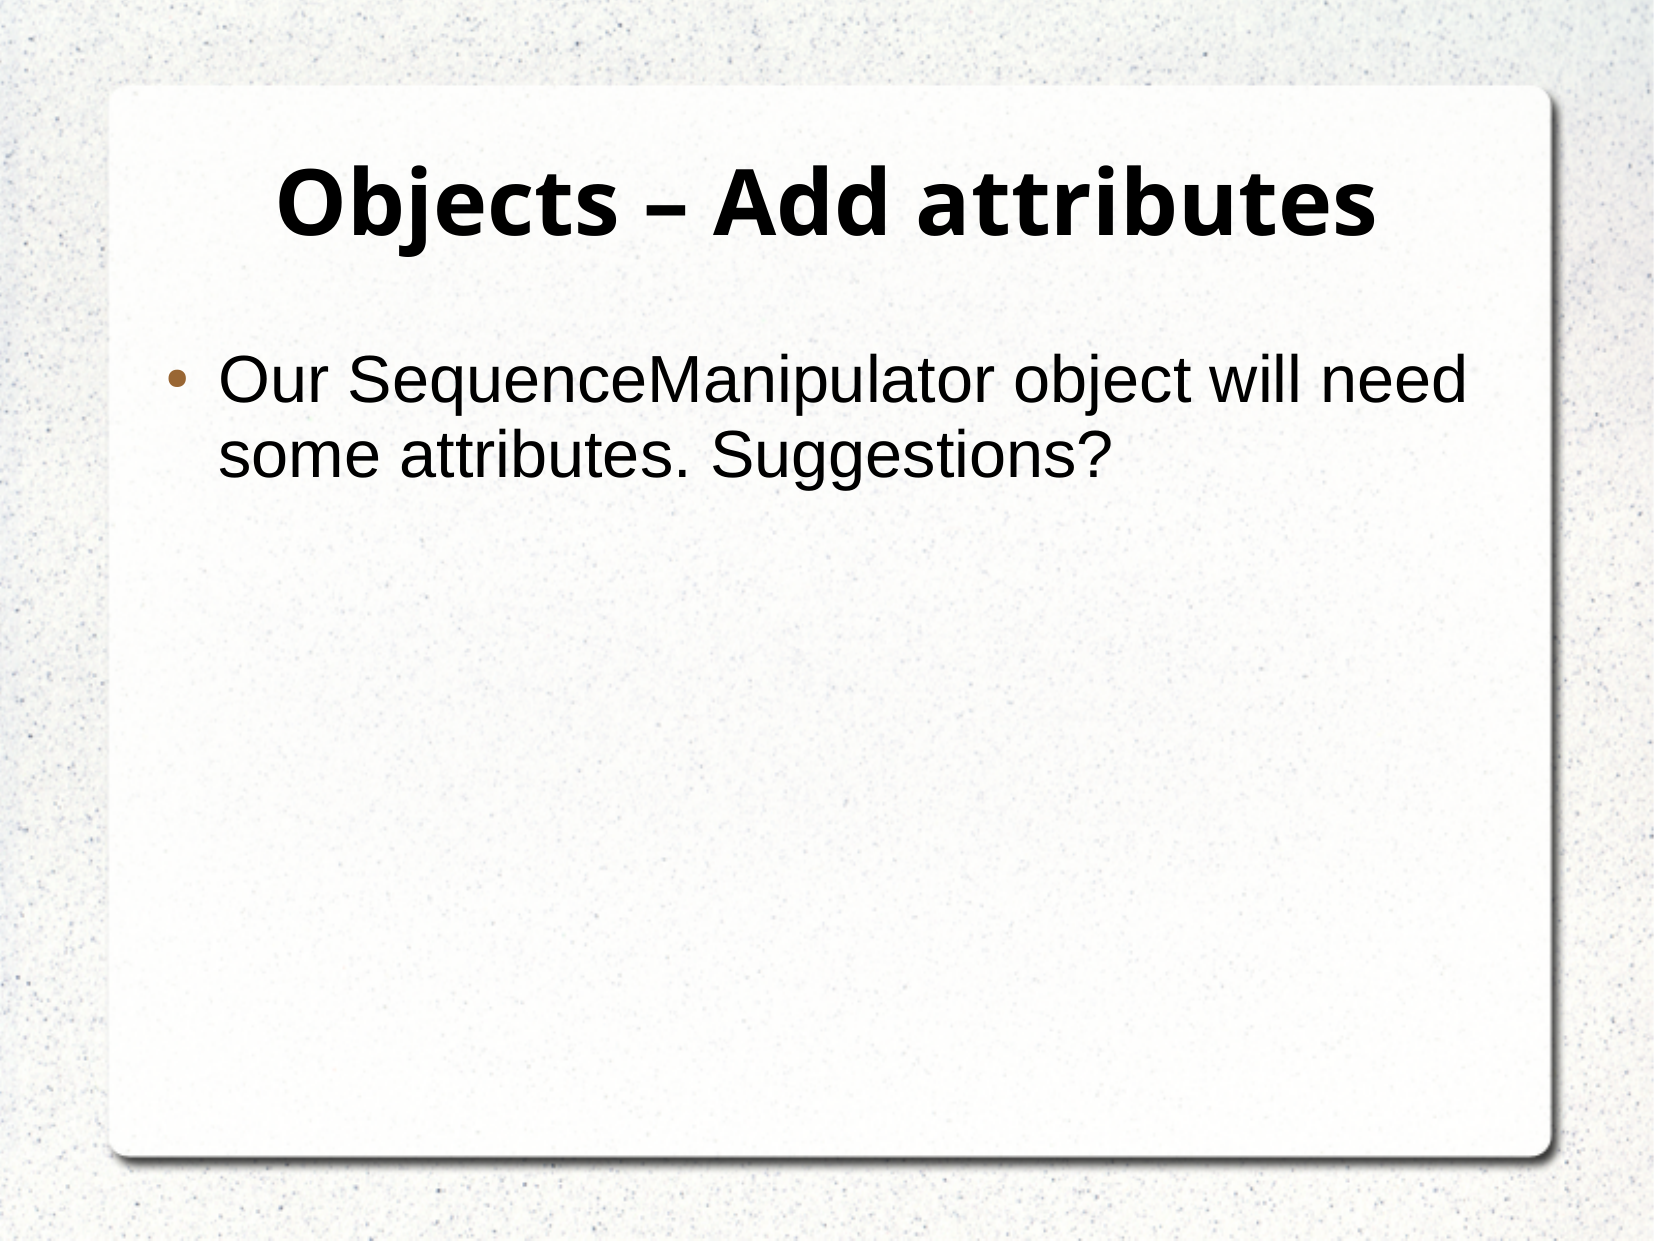

# Objects – Add attributes
Our SequenceManipulator object will need some attributes. Suggestions?